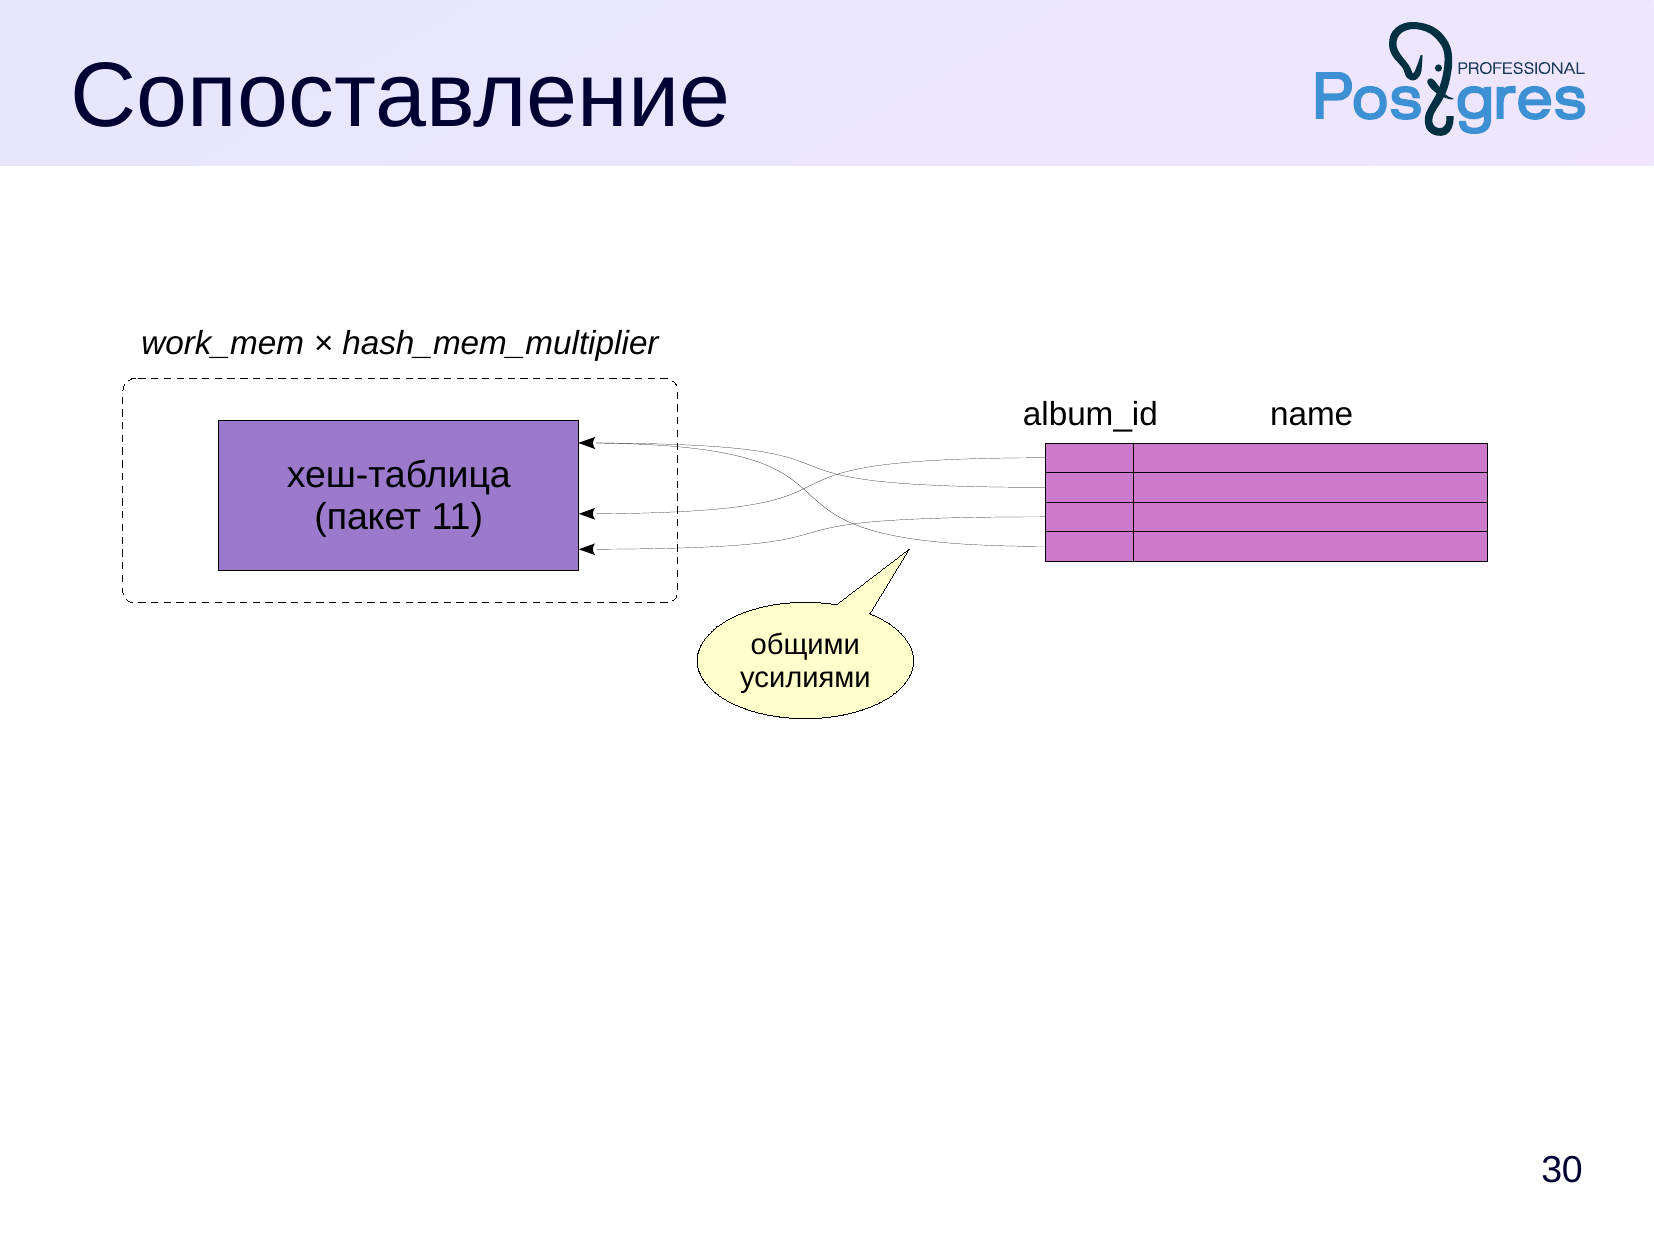

# Сопоставление
work_mem × hash_mem_multiplier
album_id
name
хеш-таблица
(пакет 11)
общими
усилиями